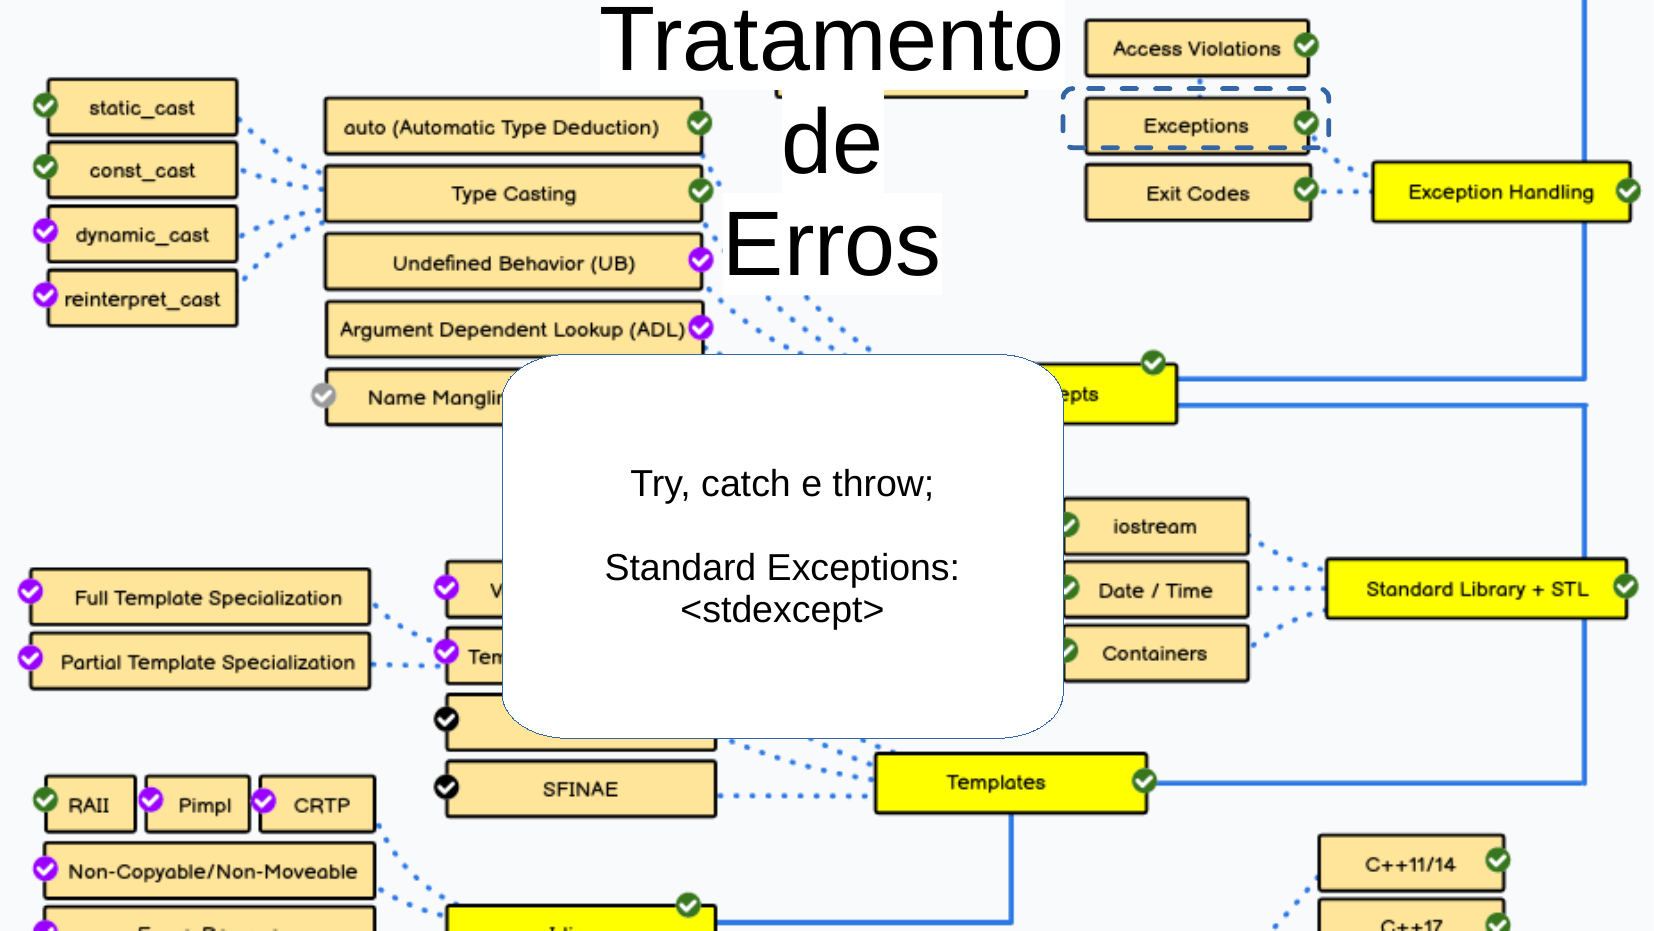

# Tratamento de Erros
Try, catch e throw;
Standard Exceptions:
<stdexcept>